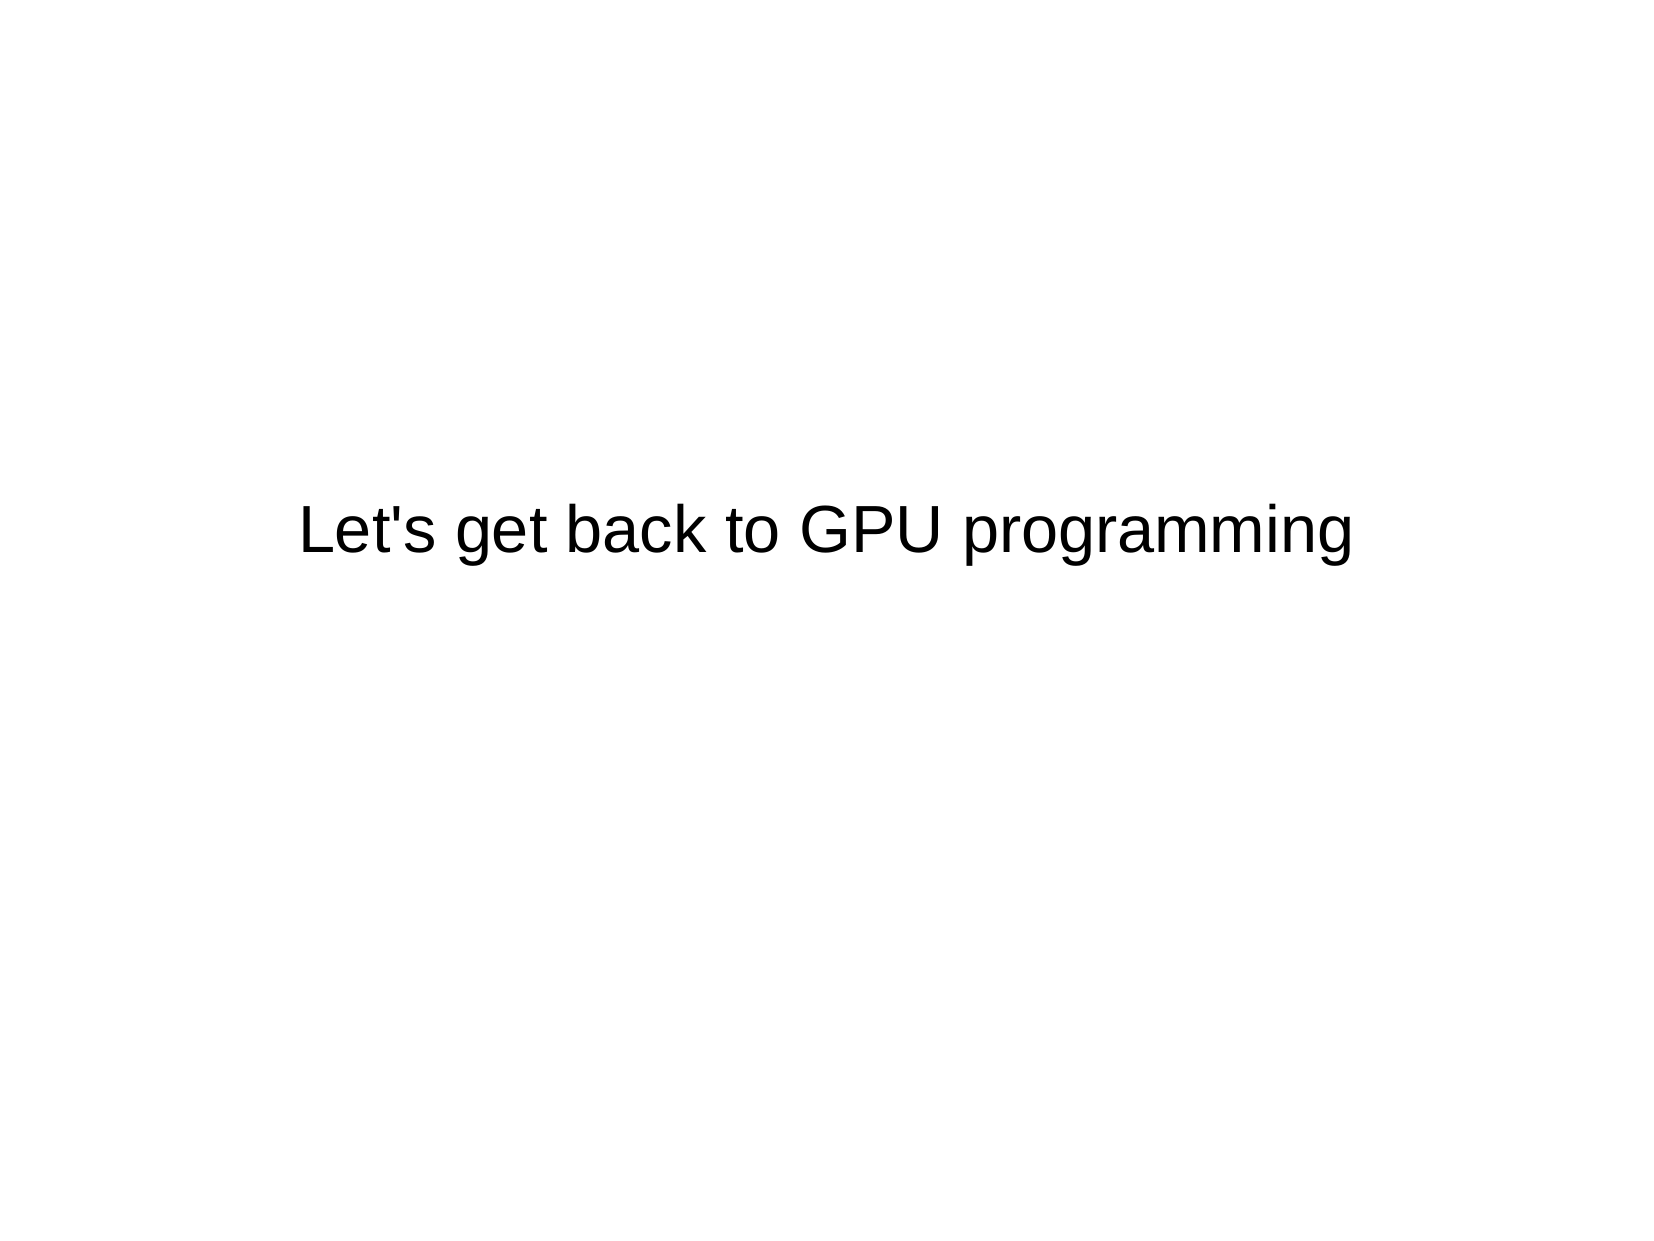

# Let's get back to GPU programming